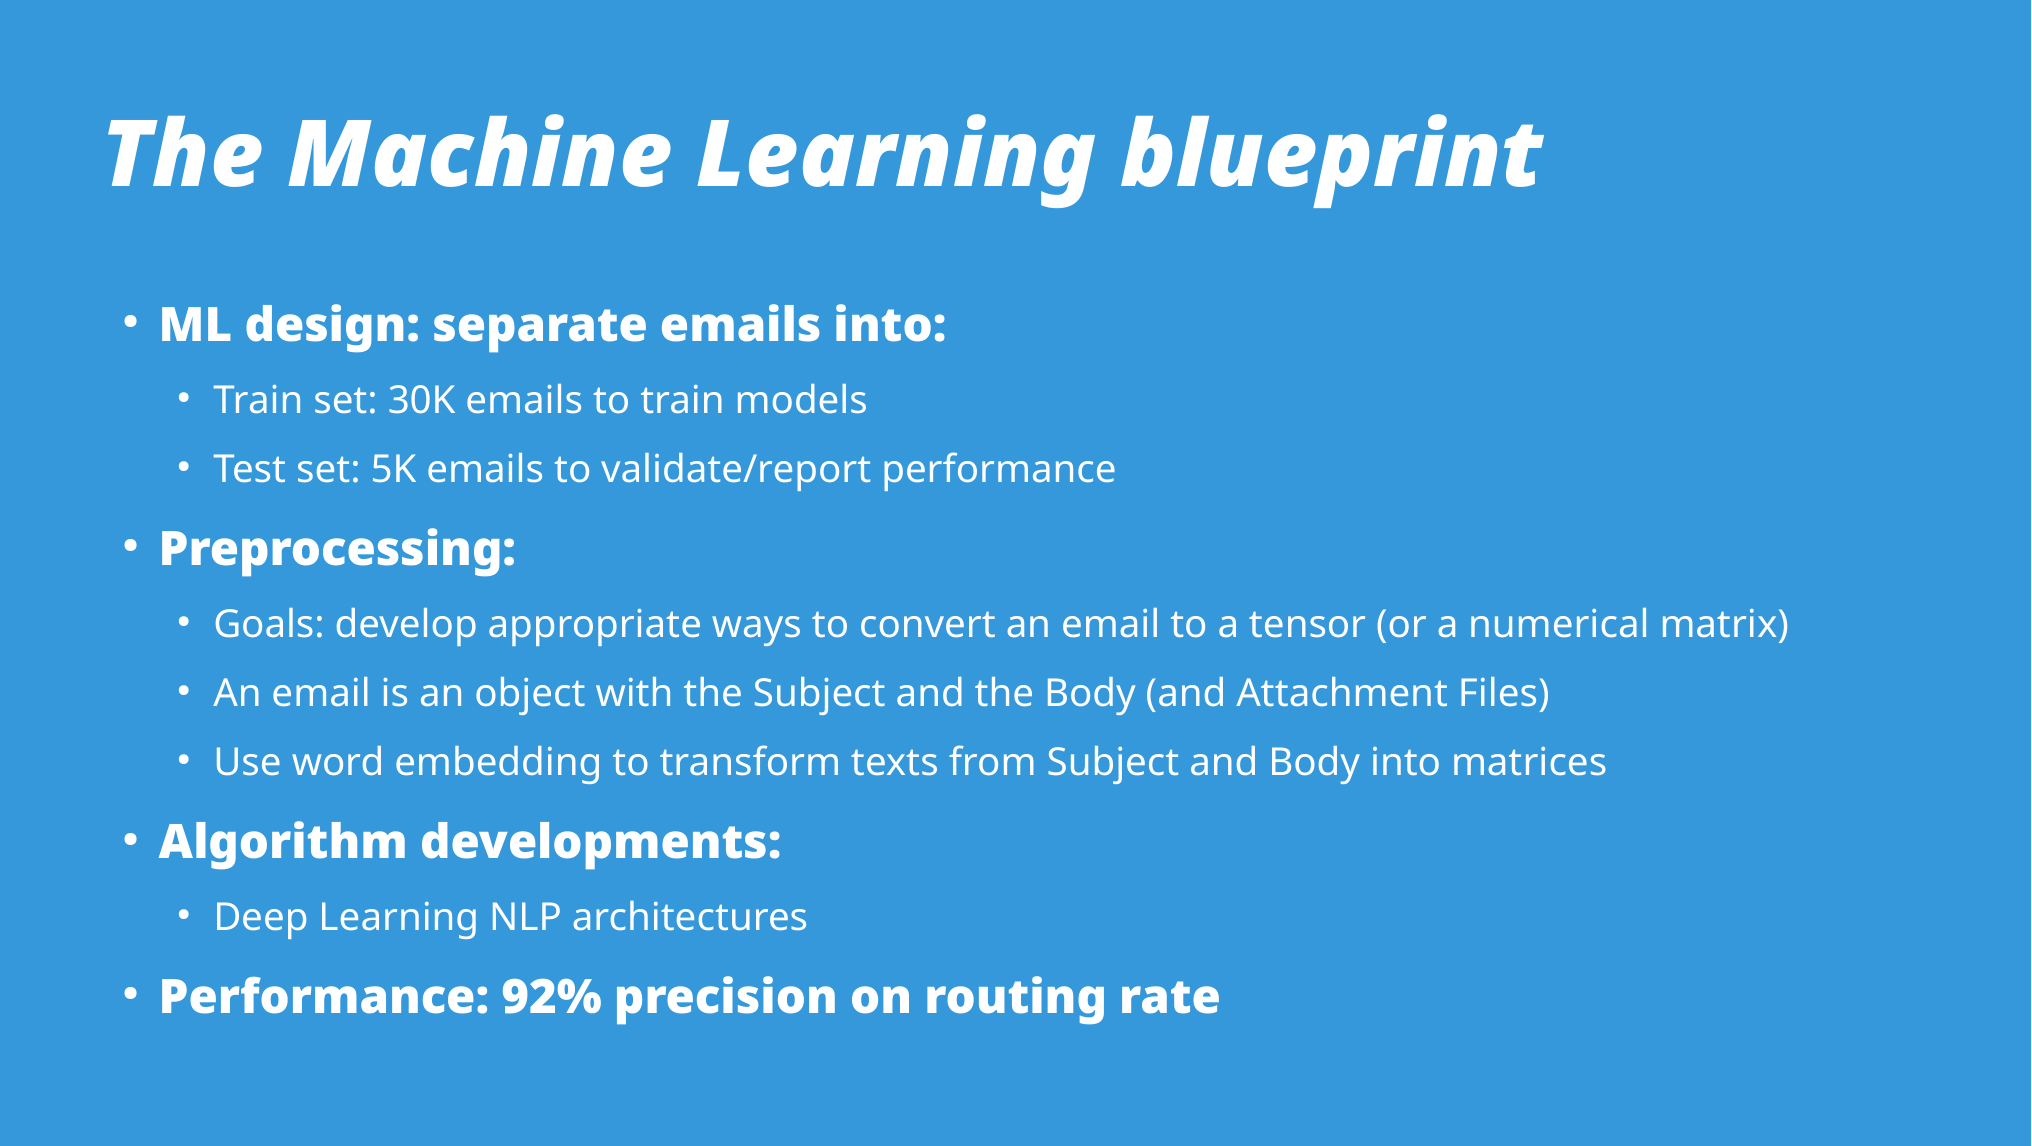

# The Machine Learning blueprint
ML design: separate emails into:
Train set: 30K emails to train models
Test set: 5K emails to validate/report performance
Preprocessing:
Goals: develop appropriate ways to convert an email to a tensor (or a numerical matrix)
An email is an object with the Subject and the Body (and Attachment Files)
Use word embedding to transform texts from Subject and Body into matrices
Algorithm developments:
Deep Learning NLP architectures
Performance: 92% precision on routing rate